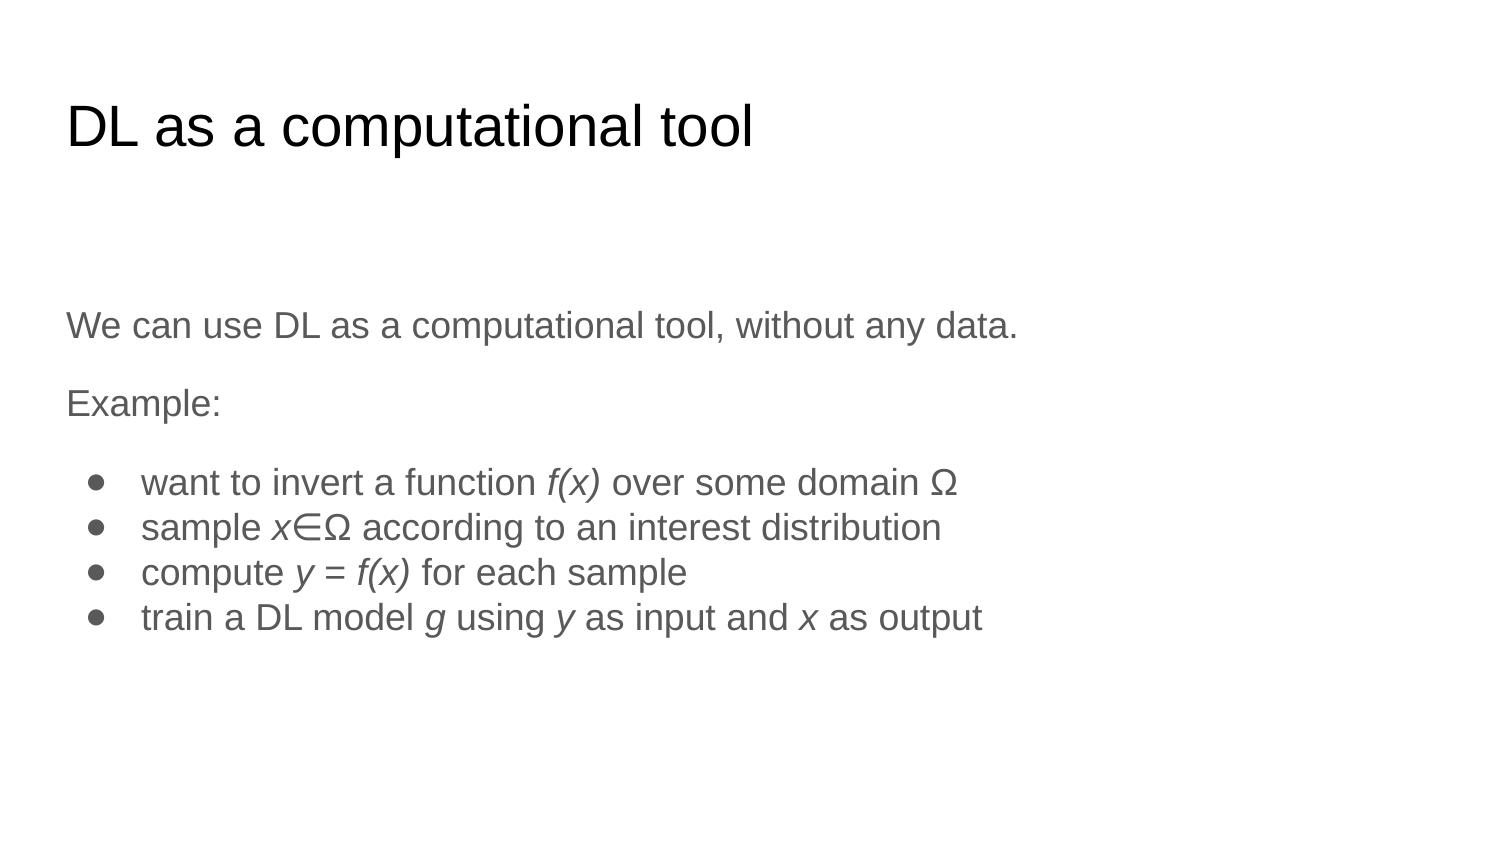

# DL as a computational tool
We can use DL as a computational tool, without any data.
Example:
want to invert a function f(x) over some domain Ω
sample x∈Ω according to an interest distribution
compute y = f(x) for each sample
train a DL model g using y as input and x as output